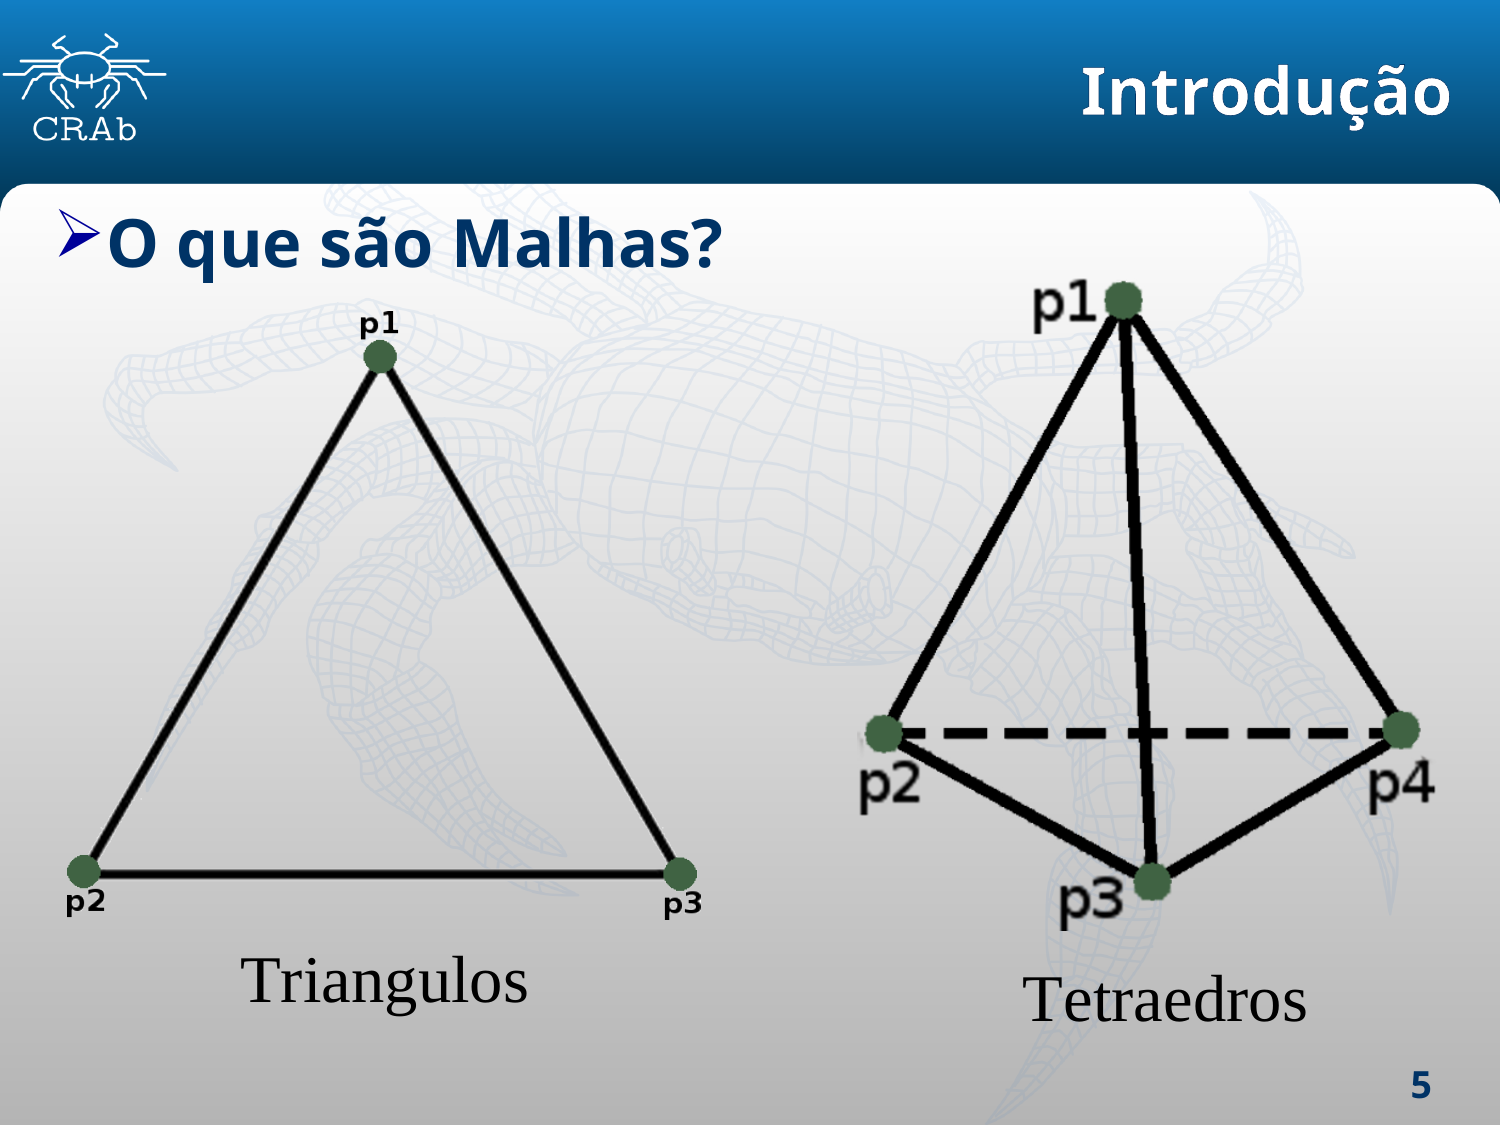

# Introdução
O que são Malhas?
Triangulos
Tetraedros